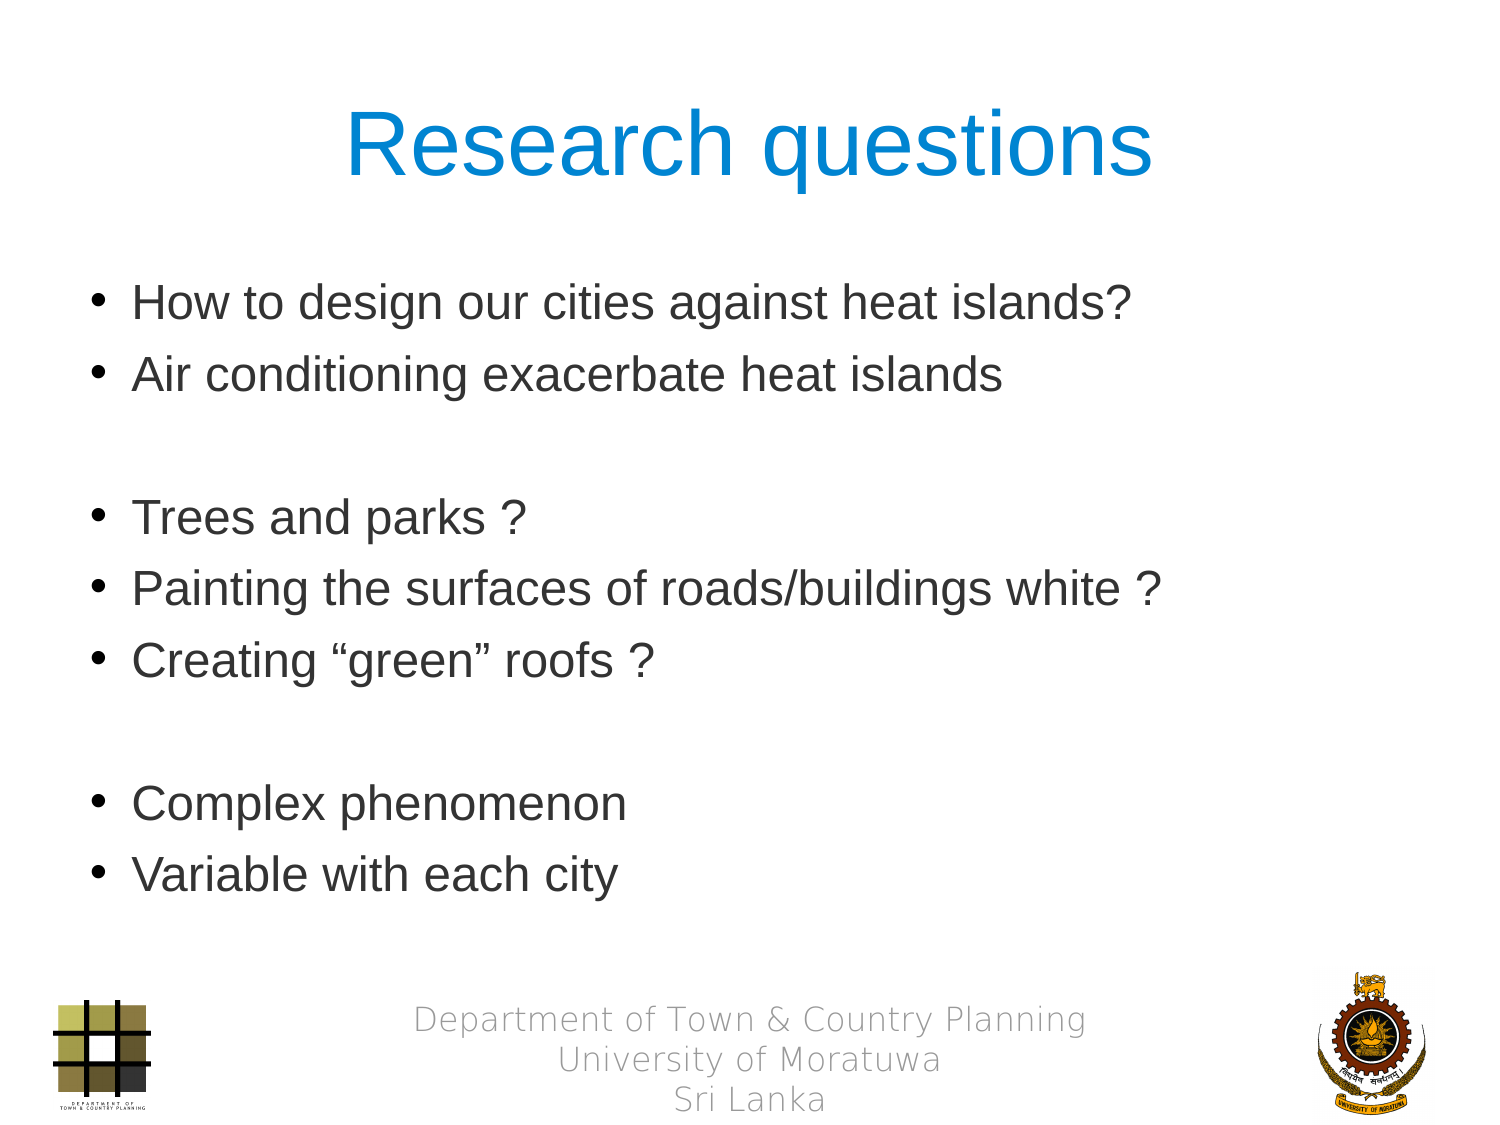

# Research questions
How to design our cities against heat islands?
Air conditioning exacerbate heat islands
Trees and parks ?
Painting the surfaces of roads/buildings white ?
Creating “green” roofs ?
Complex phenomenon
Variable with each city